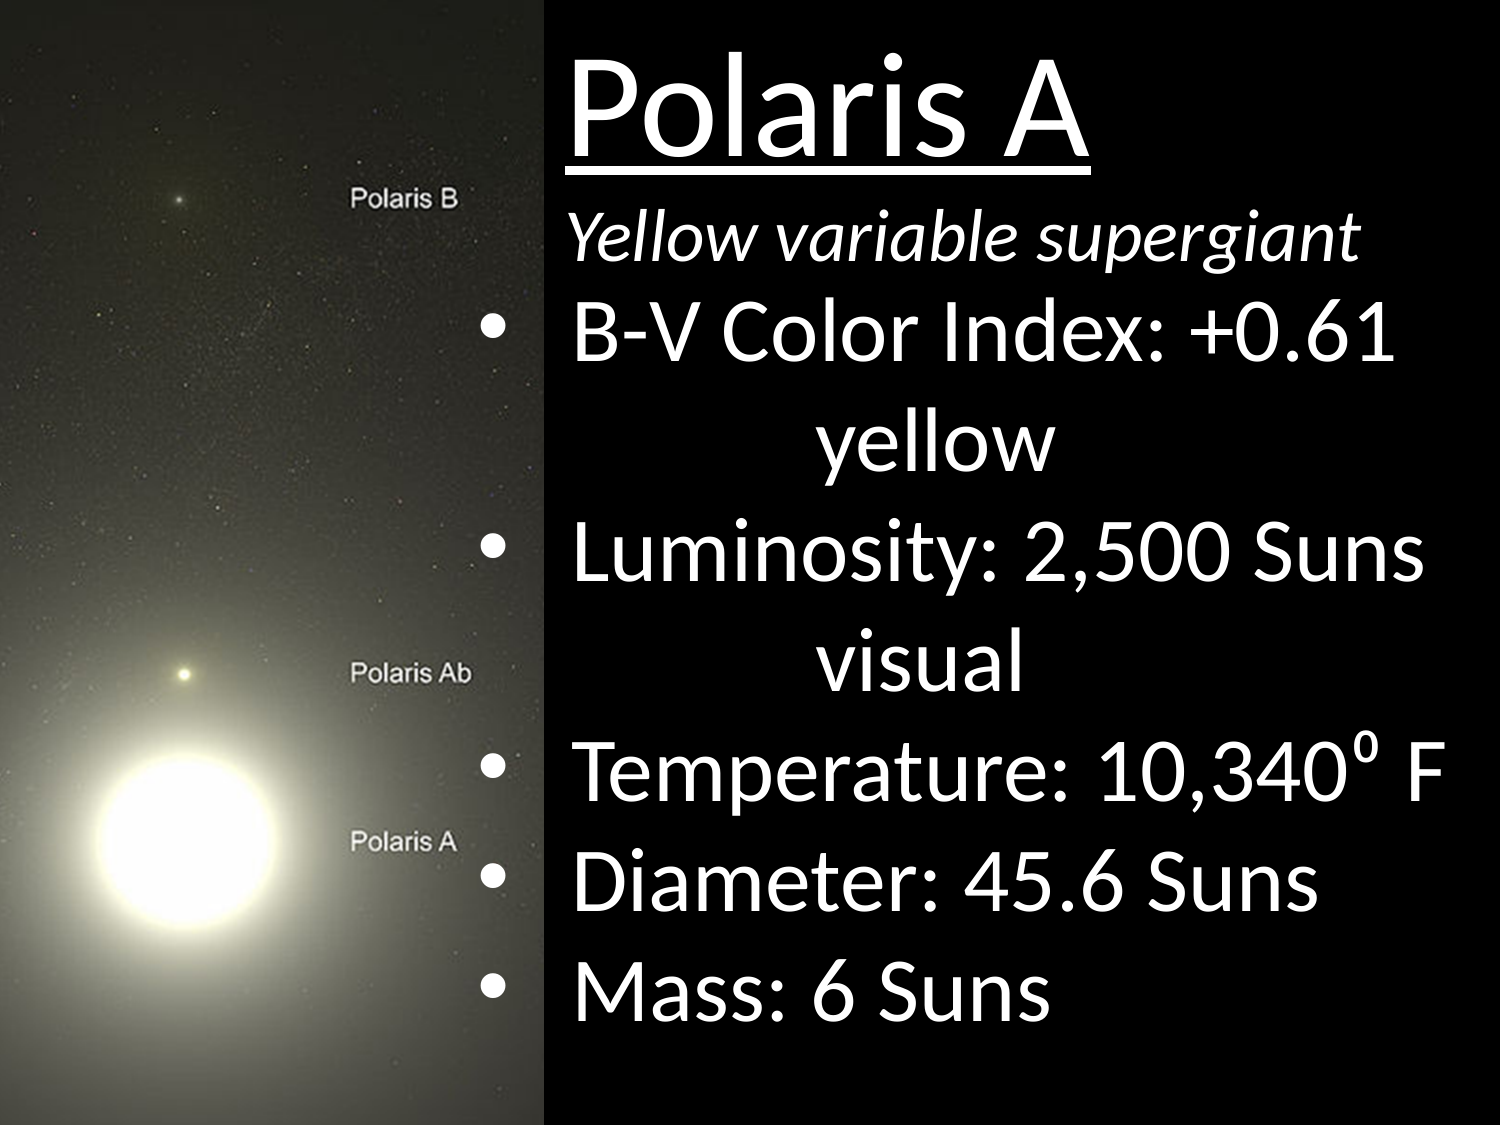

Polaris A
Yellow variable supergiant
B-V Color Index: +0.61 		yellow
Luminosity: 2,500 Suns 		visual
Temperature: 10,340⁰ F
Diameter: 45.6 Suns
Mass: 6 Suns